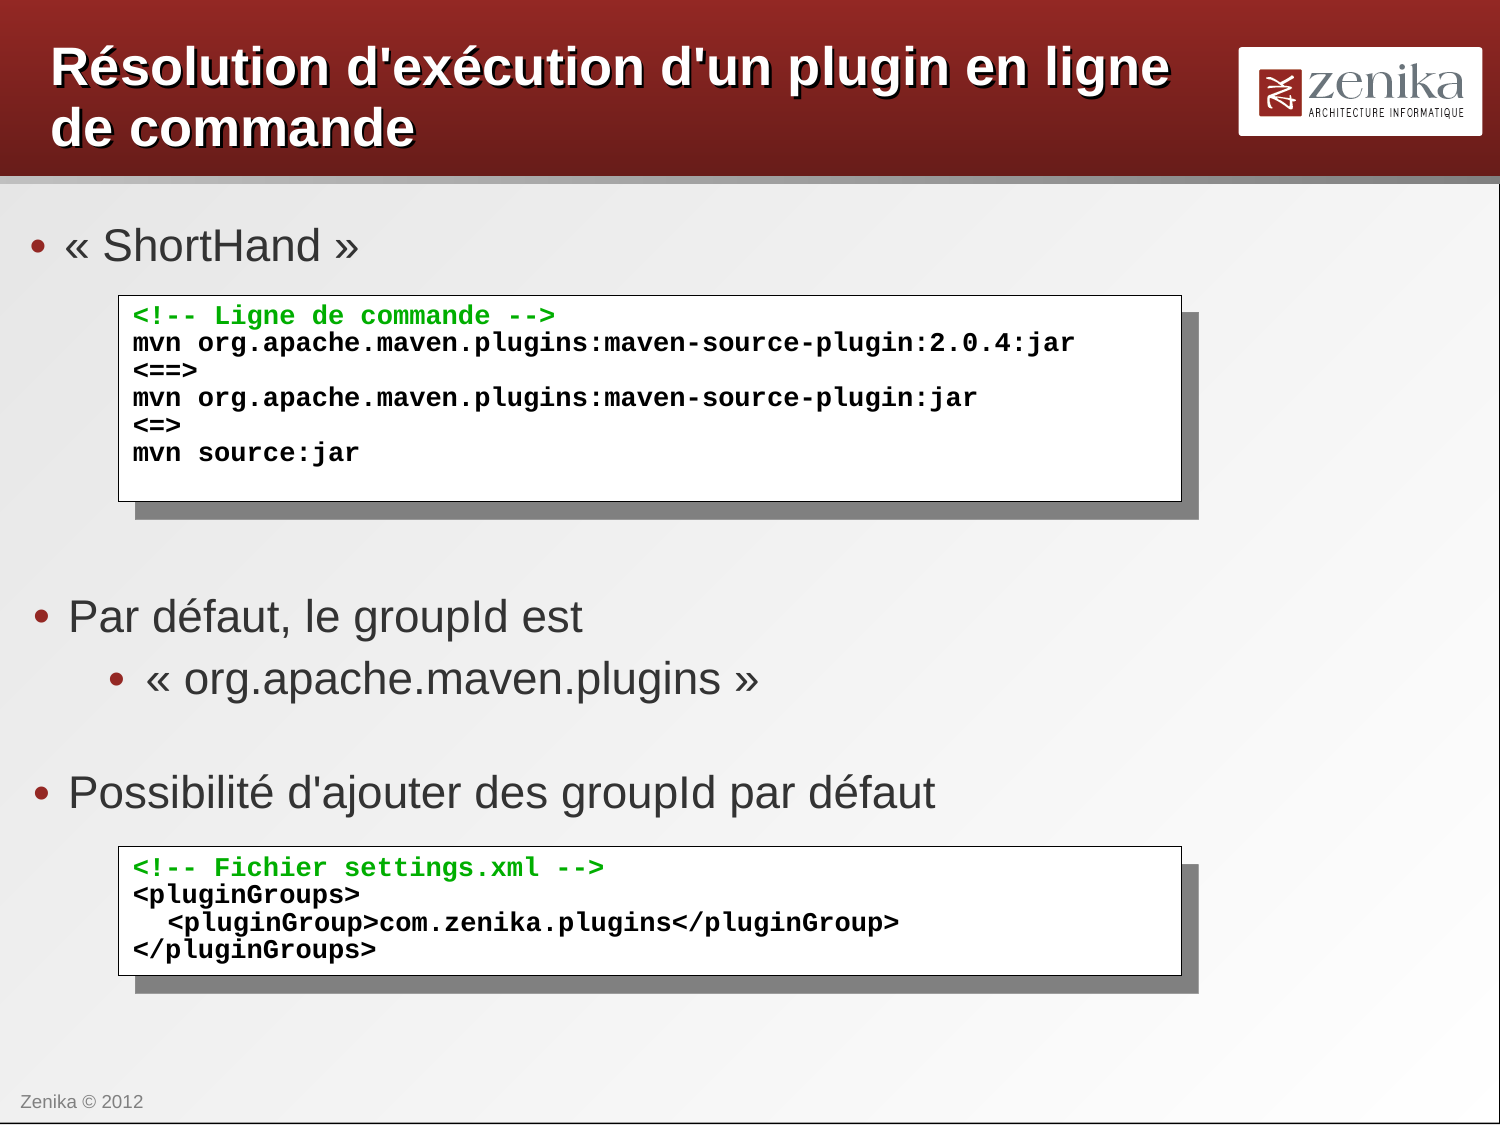

# Résolution d'exécution d'un plugin en ligne de commande
« ShortHand »
<!-- Ligne de commande -->
mvn org.apache.maven.plugins:maven-source-plugin:2.0.4:jar
<==>
mvn org.apache.maven.plugins:maven-source-plugin:jar
<=>
mvn source:jar
Par défaut, le groupId est
« org.apache.maven.plugins »
Possibilité d'ajouter des groupId par défaut
<!-- Fichier settings.xml -->
<pluginGroups>
	<pluginGroup>com.zenika.plugins</pluginGroup>
</pluginGroups>